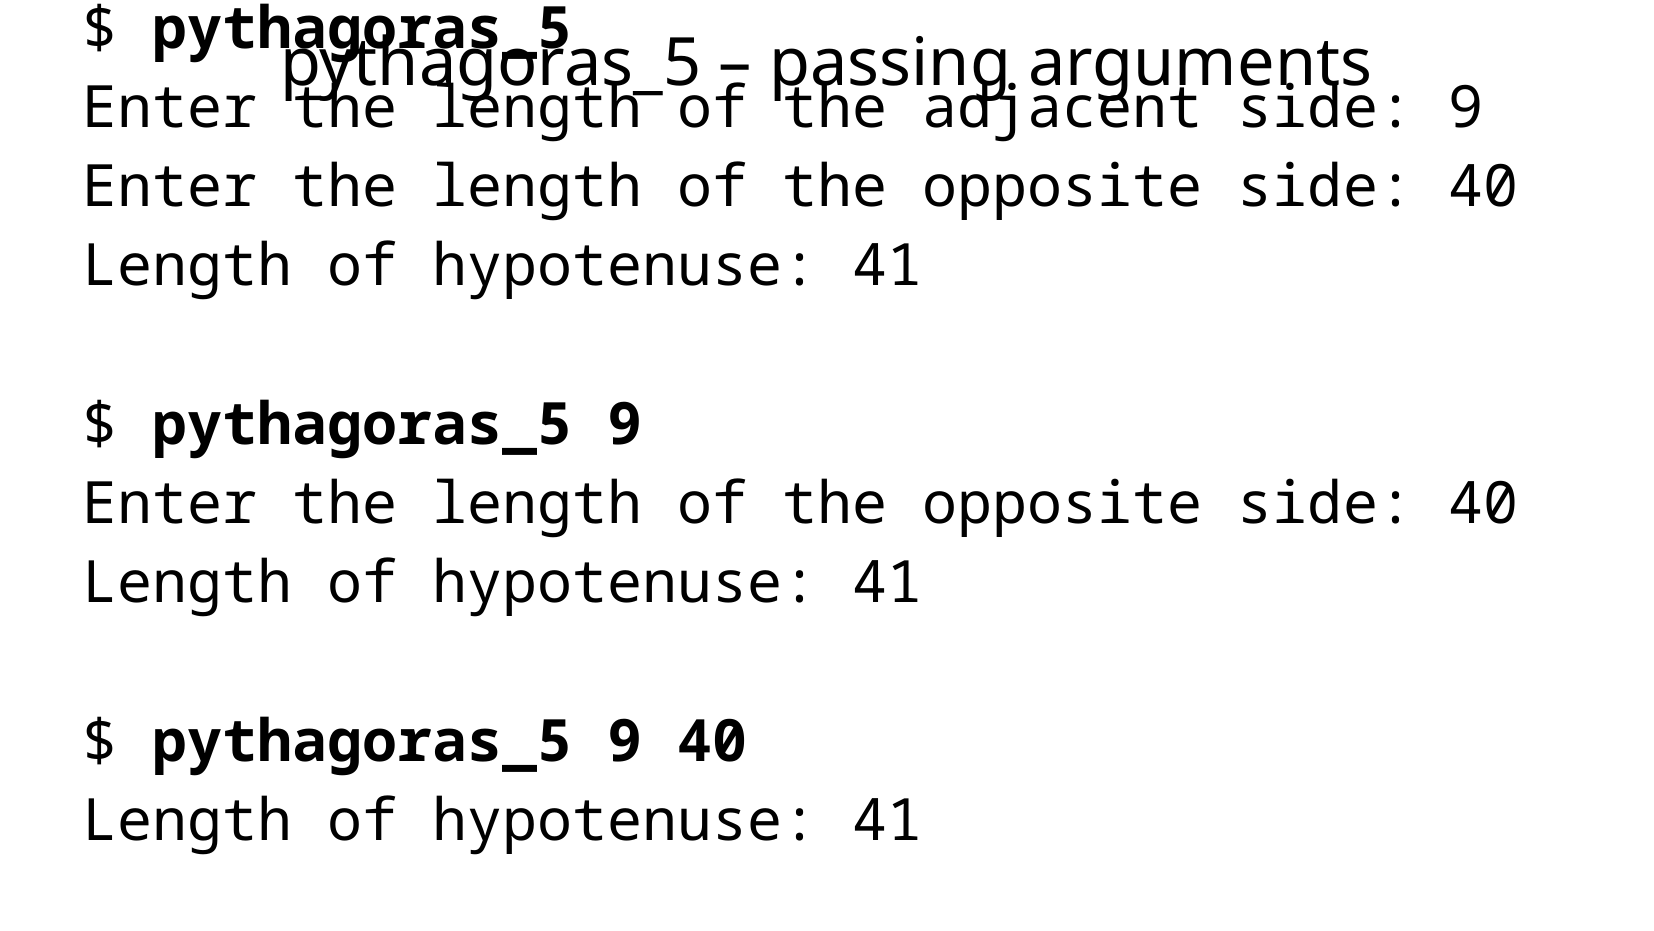

$ pythagoras_5
Enter the length of the adjacent side: 9
Enter the length of the opposite side: 40
Length of hypotenuse: 41
$ pythagoras_5 9
Enter the length of the opposite side: 40
Length of hypotenuse: 41
$ pythagoras_5 9 40
Length of hypotenuse: 41
# pythagoras_5 – passing arguments